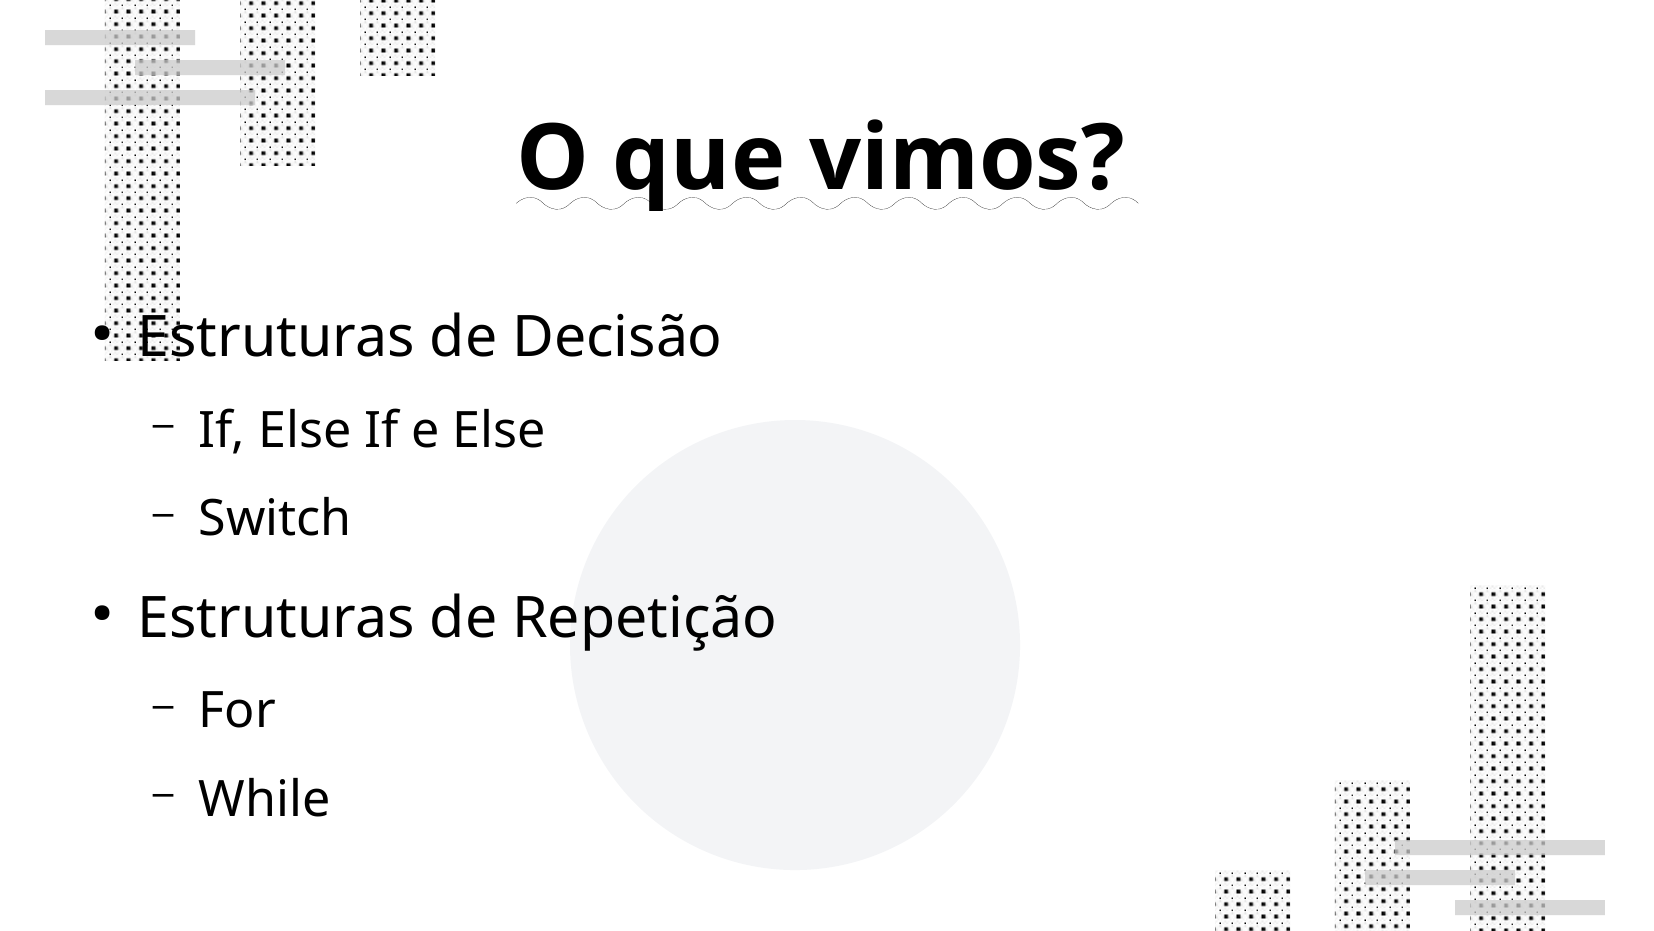

# O que vimos?
Estruturas de Decisão
If, Else If e Else
Switch
Estruturas de Repetição
For
While